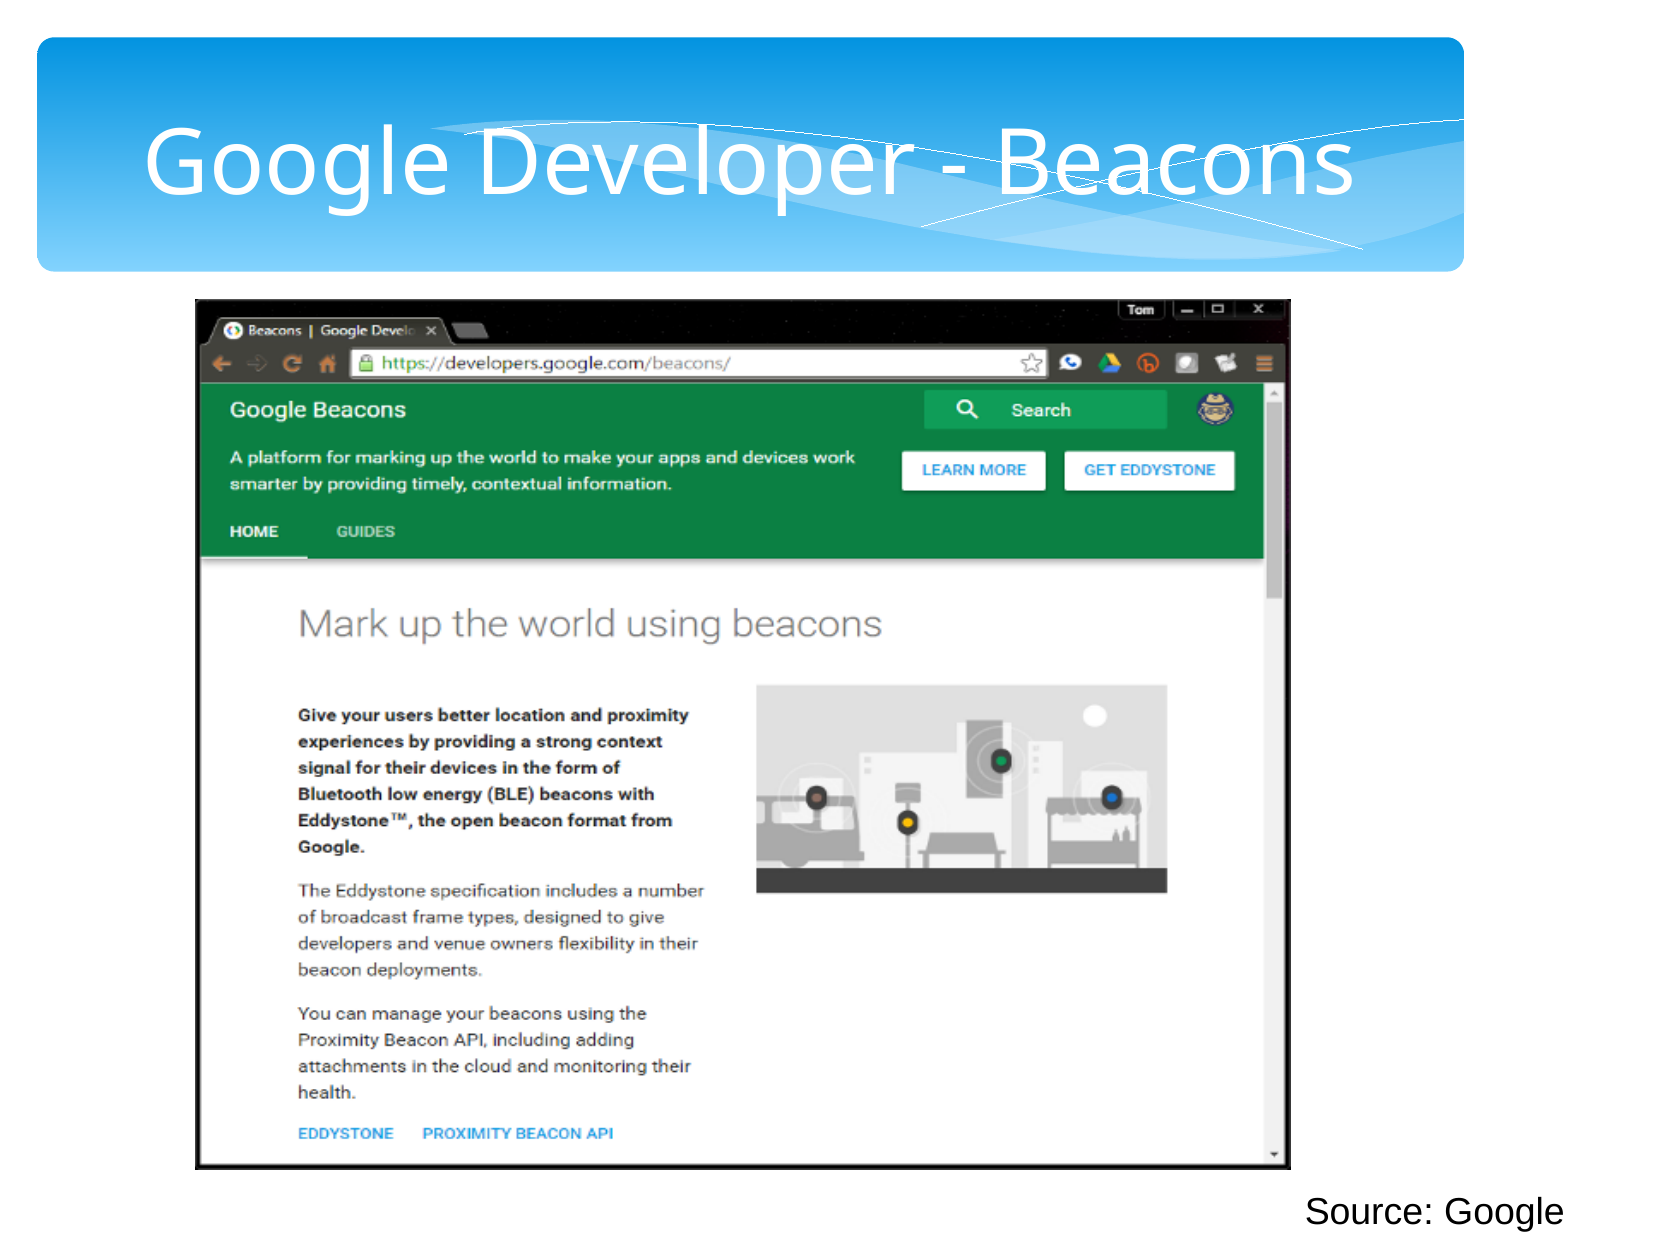

# Google Developer - Beacons
Source: Google